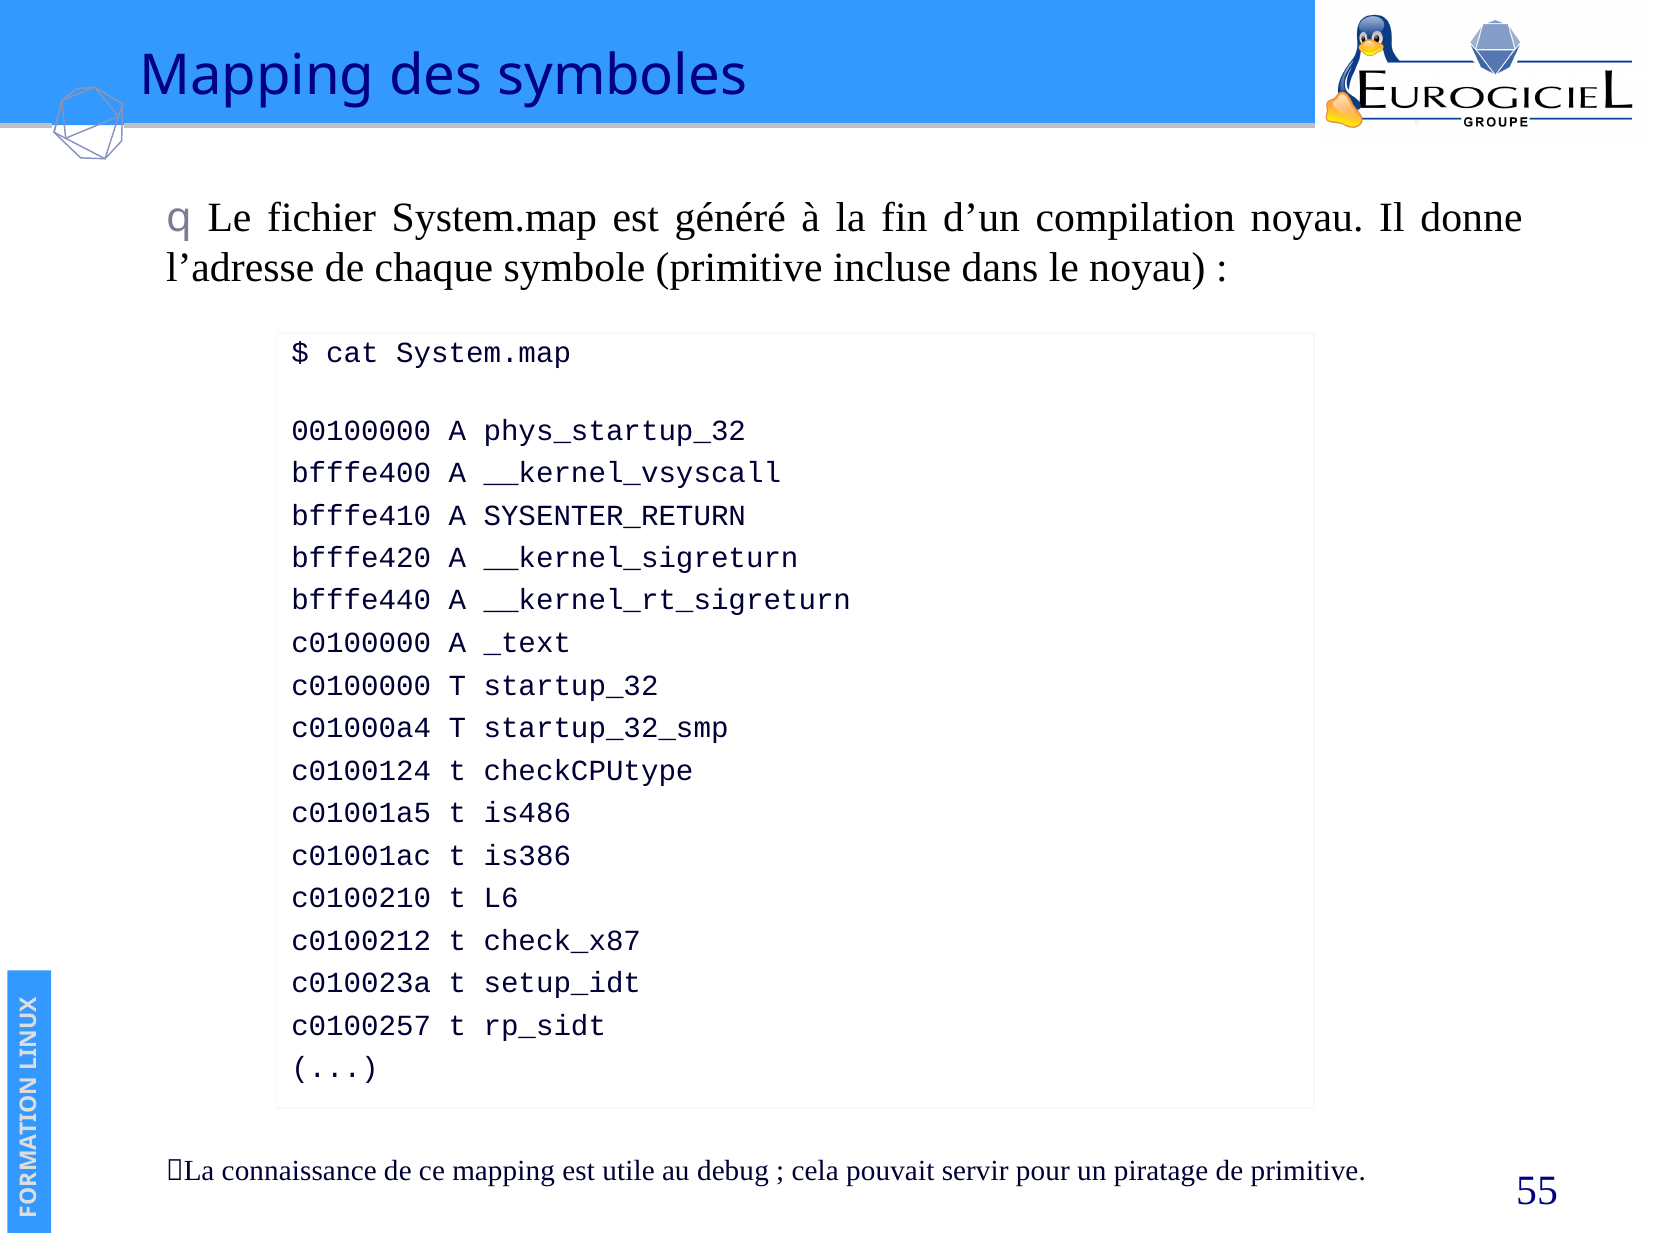

# Mapping des symboles
 Le fichier System.map est généré à la fin d’un compilation noyau. Il donne l’adresse de chaque symbole (primitive incluse dans le noyau) :
$ cat System.map
00100000 A phys_startup_32
bfffe400 A __kernel_vsyscall
bfffe410 A SYSENTER_RETURN
bfffe420 A __kernel_sigreturn
bfffe440 A __kernel_rt_sigreturn
c0100000 A _text
c0100000 T startup_32
c01000a4 T startup_32_smp
c0100124 t checkCPUtype
c01001a5 t is486
c01001ac t is386
c0100210 t L6
c0100212 t check_x87
c010023a t setup_idt
c0100257 t rp_sidt
(...)
La connaissance de ce mapping est utile au debug ; cela pouvait servir pour un piratage de primitive.